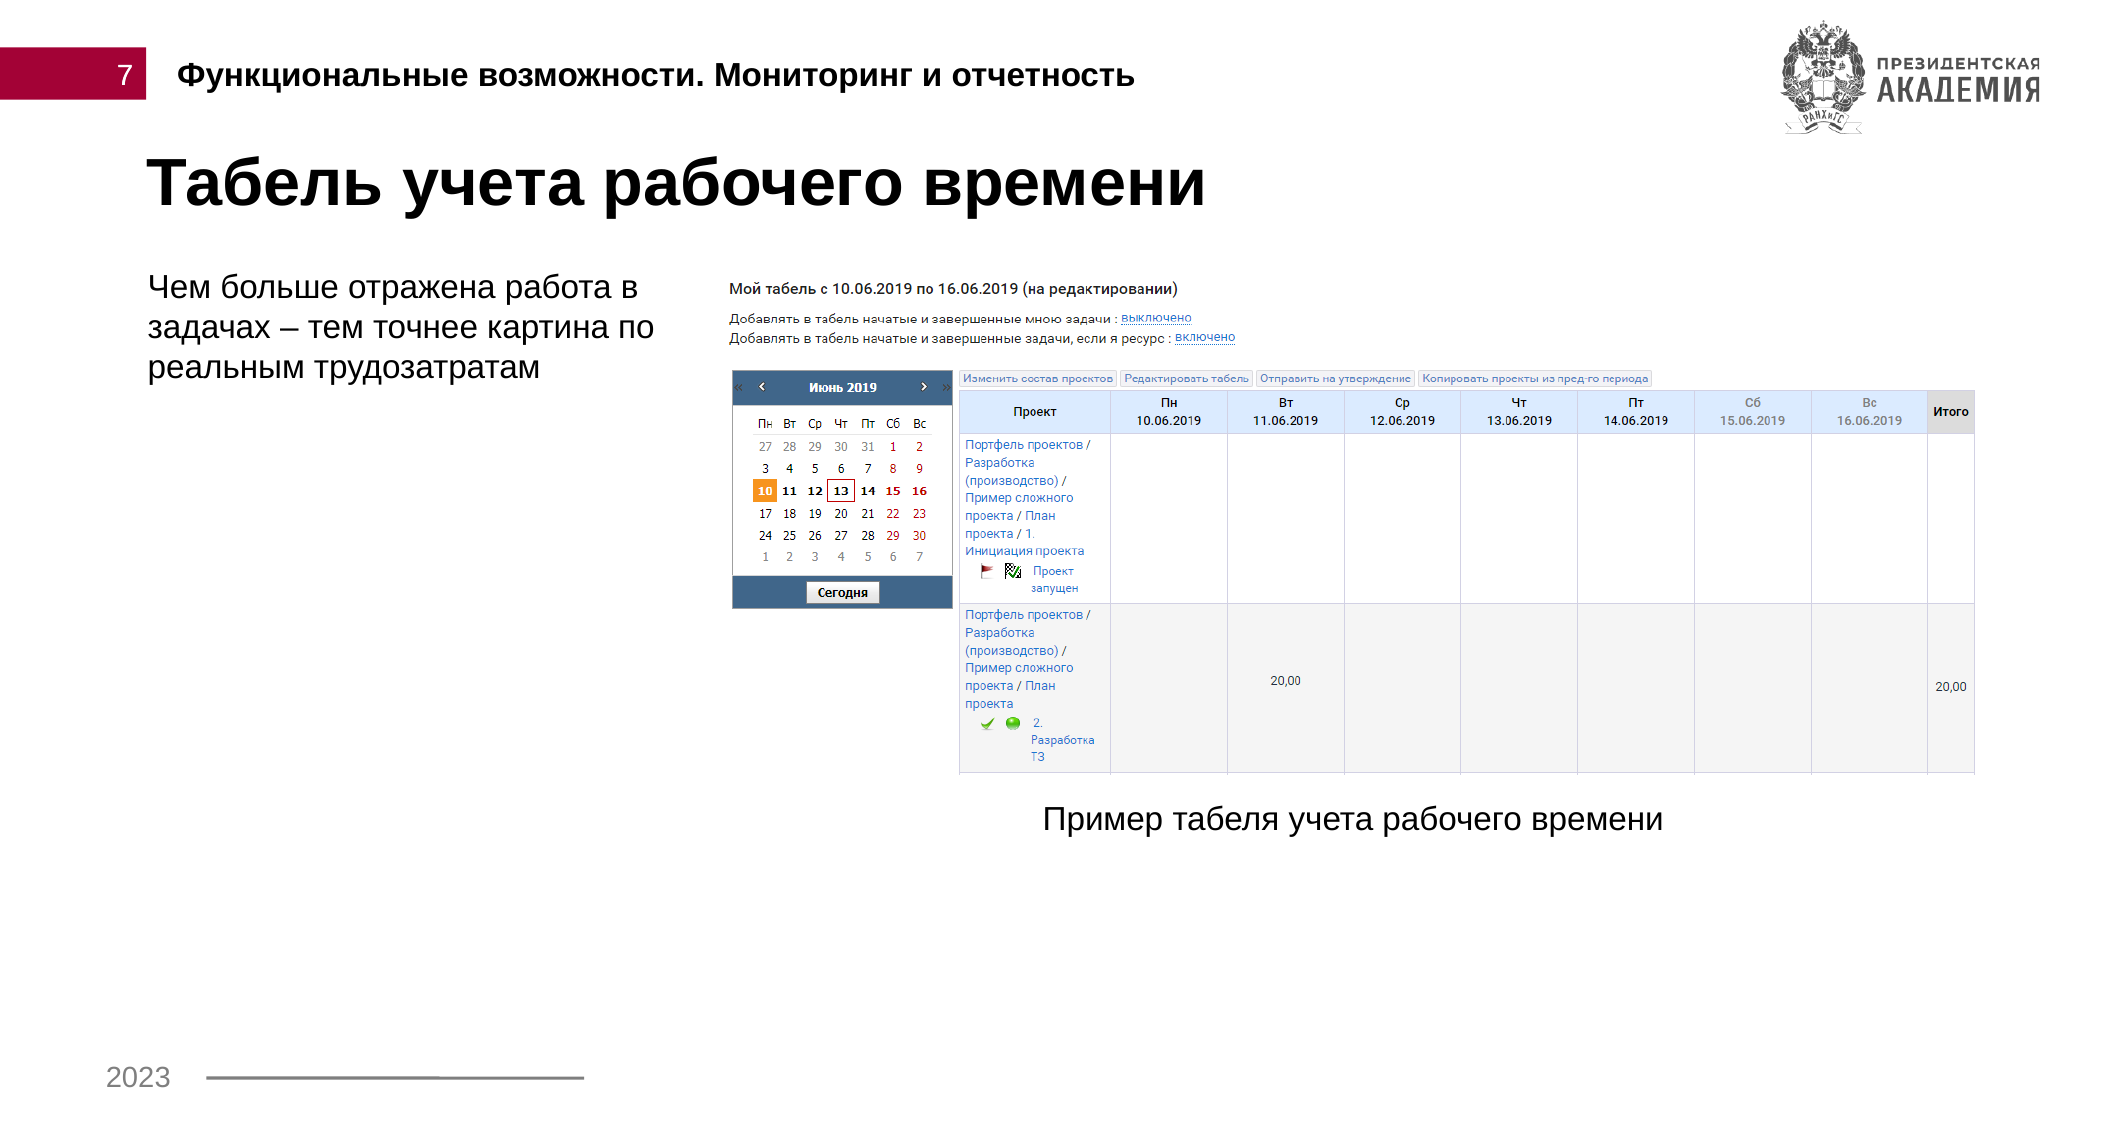

Функциональные возможности. Мониторинг и отчетность
# Табель учета рабочего времени
Чем больше отражена работа в задачах – тем точнее картина по реальным трудозатратам
Пример табеля учета рабочего времени